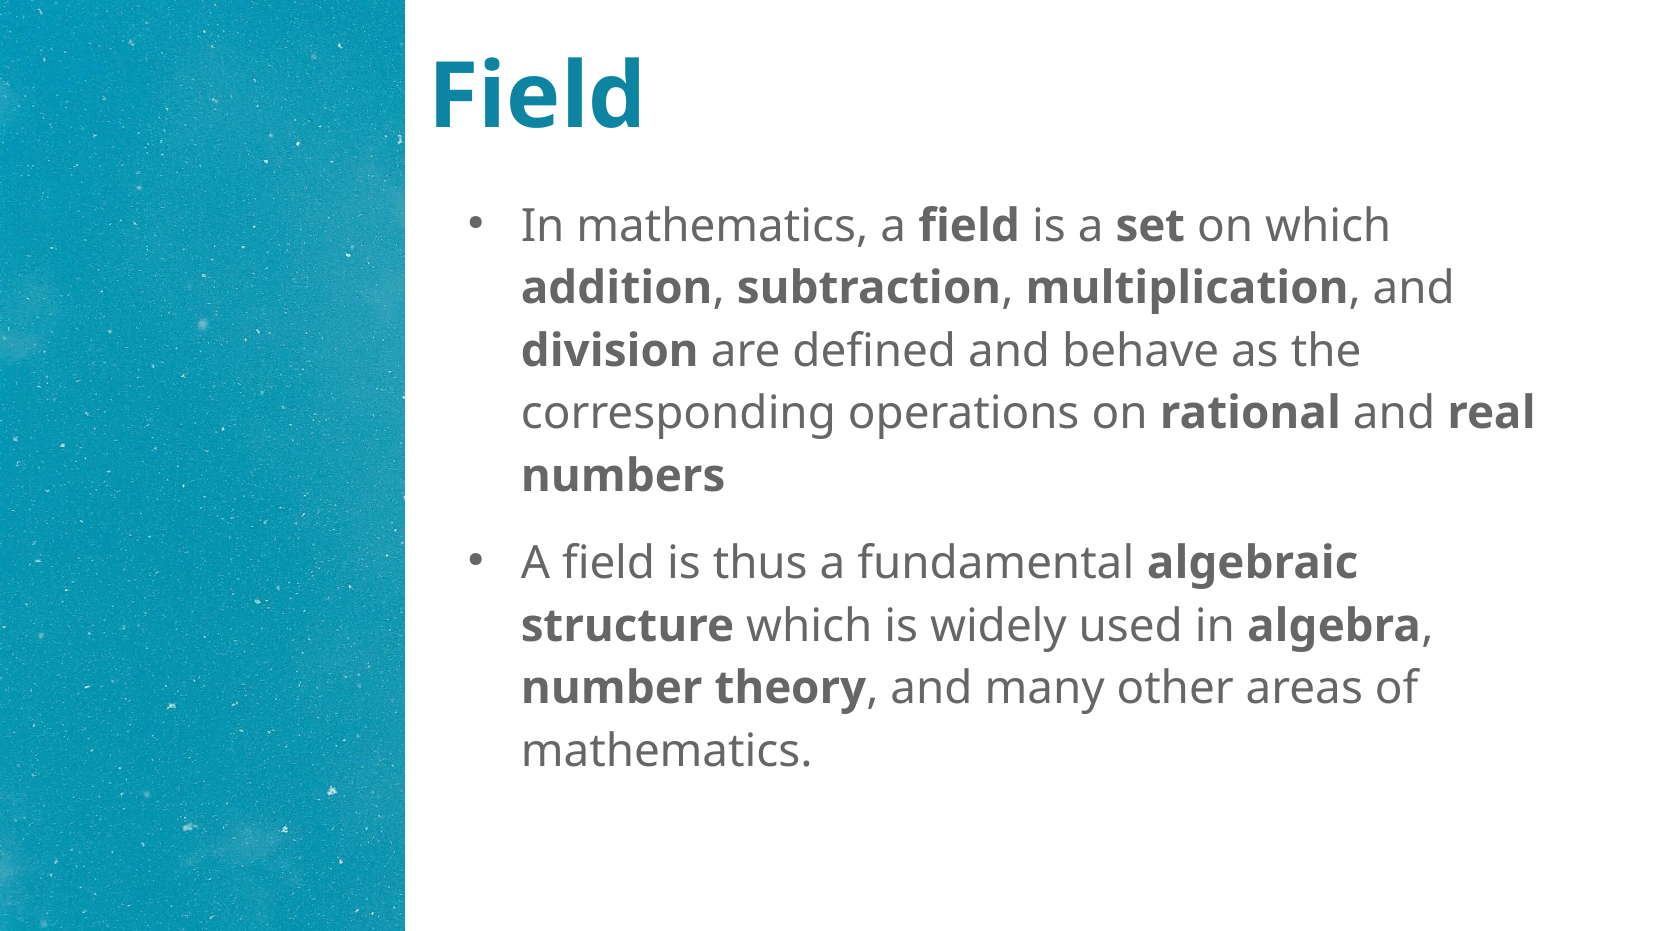

# Field
In mathematics, a field is a set on which addition, subtraction, multiplication, and division are defined and behave as the corresponding operations on rational and real numbers
A field is thus a fundamental algebraic structure which is widely used in algebra, number theory, and many other areas of mathematics.